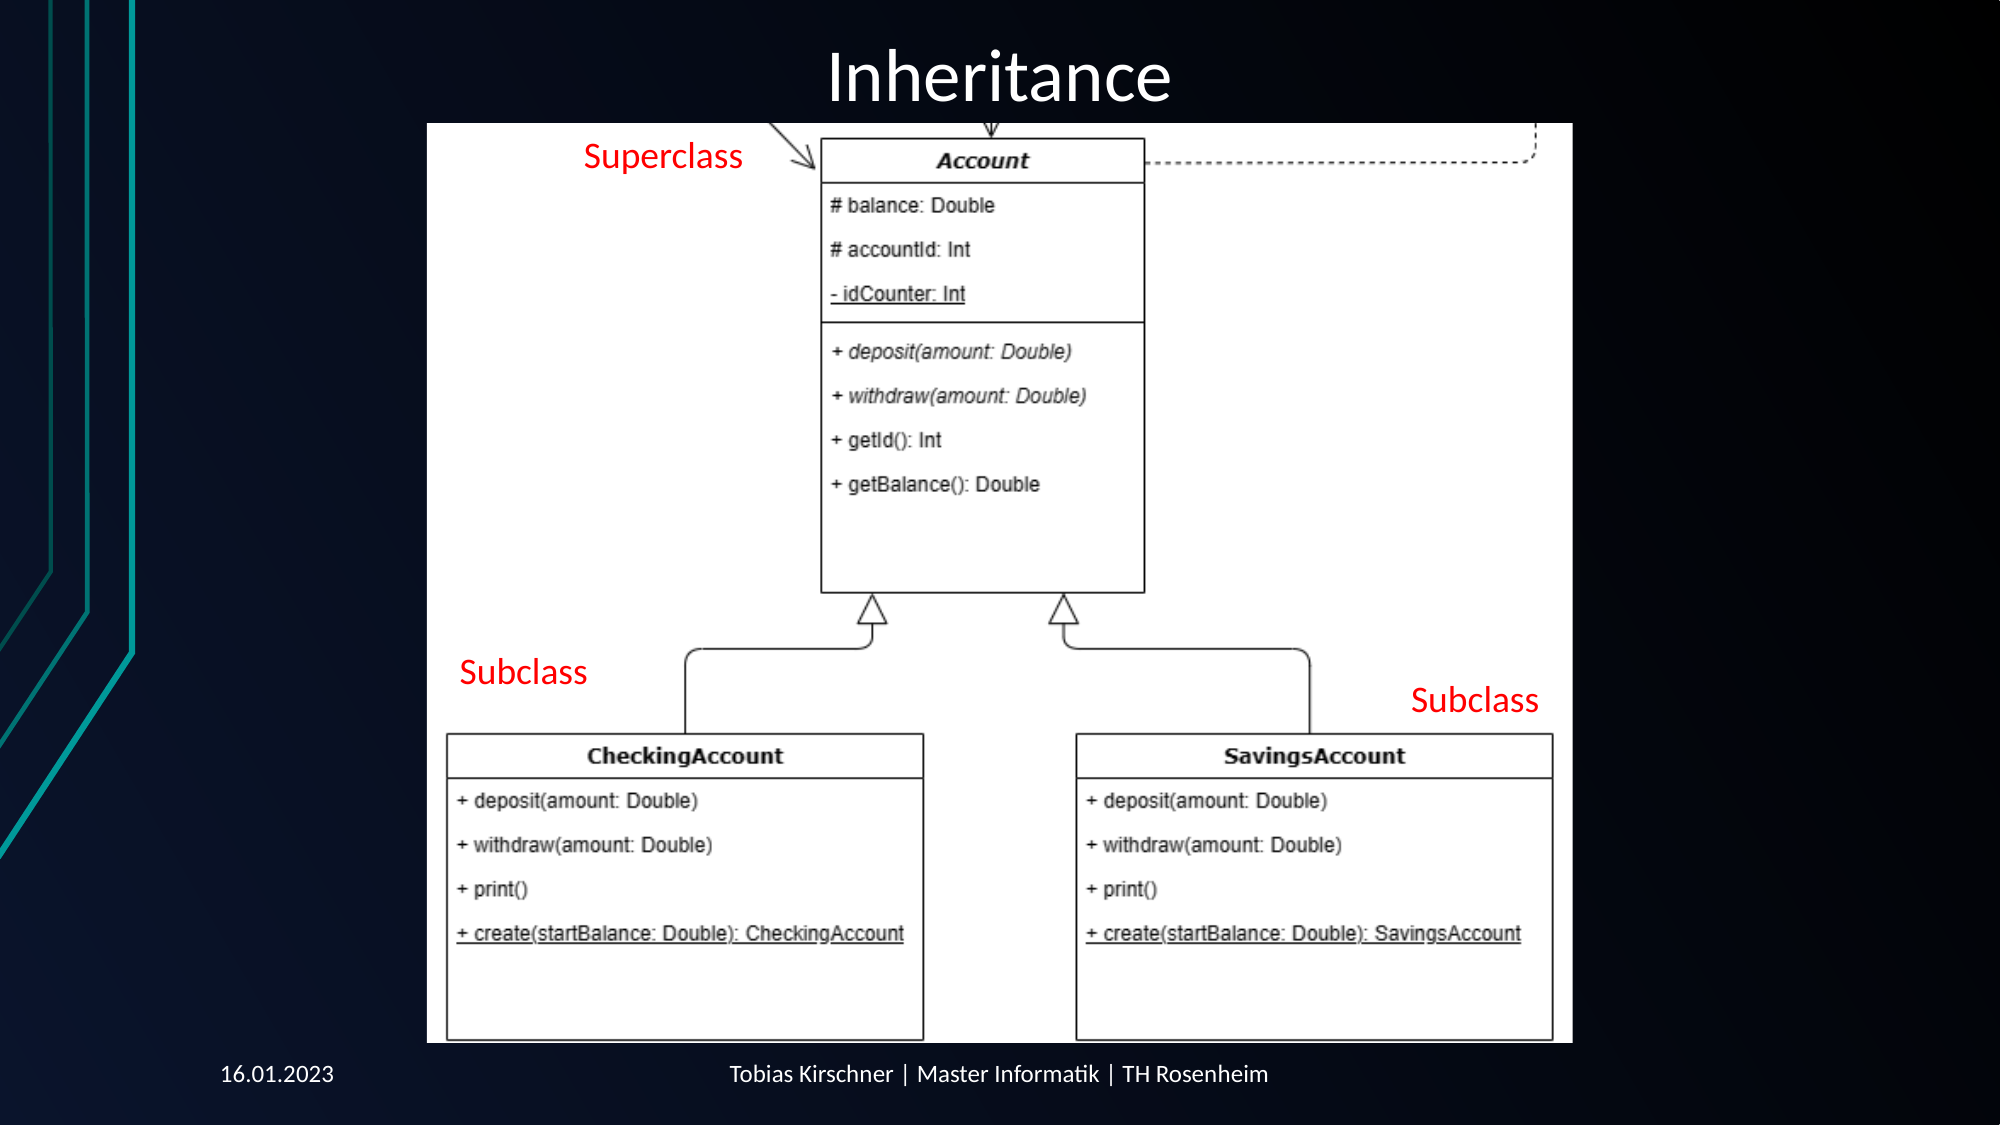

# Inheritance
Superclass
Subclass
Subclass
16.01.2023
Tobias Kirschner | Master Informatik | TH Rosenheim